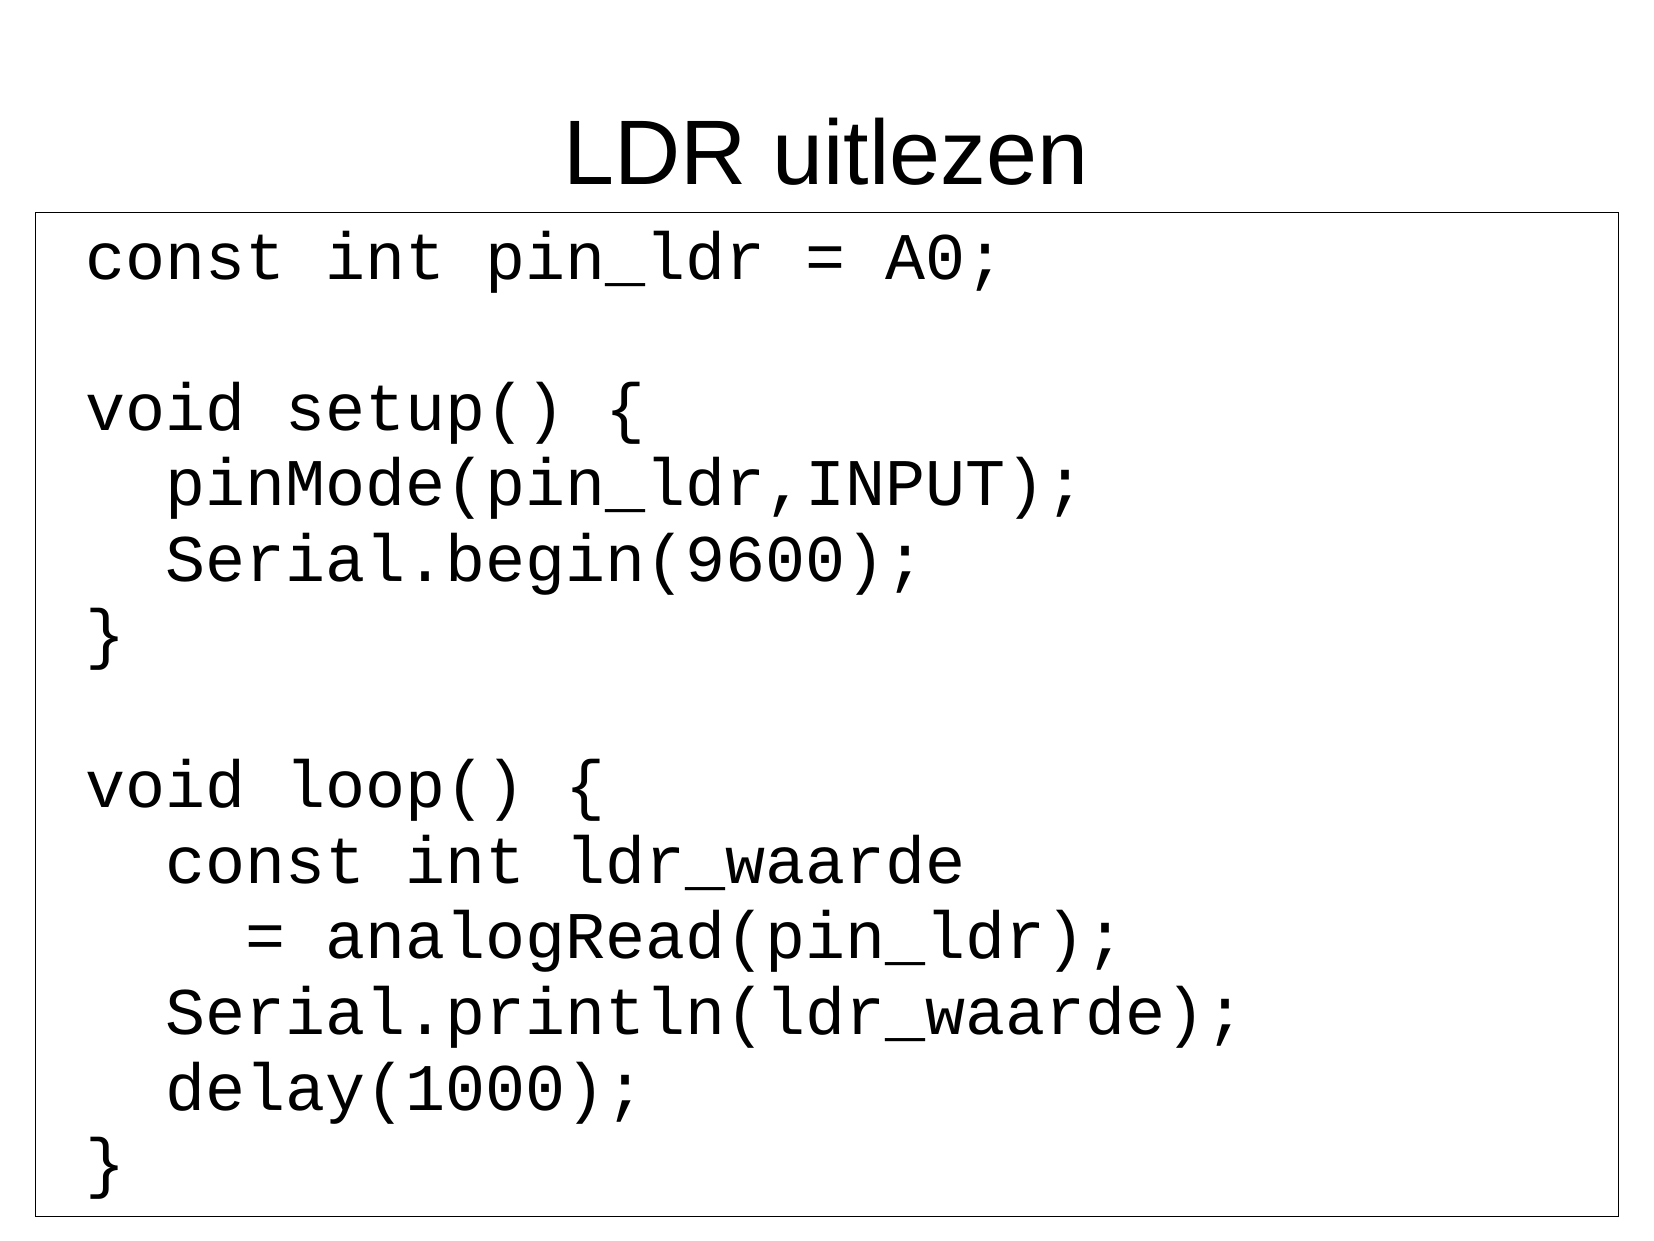

# LDR uitlezen
const int pin_ldr = A0;
void setup() {
 pinMode(pin_ldr,INPUT);
 Serial.begin(9600);
}
void loop() {
 const int ldr_waarde
 = analogRead(pin_ldr);
 Serial.println(ldr_waarde);
 delay(1000);
}